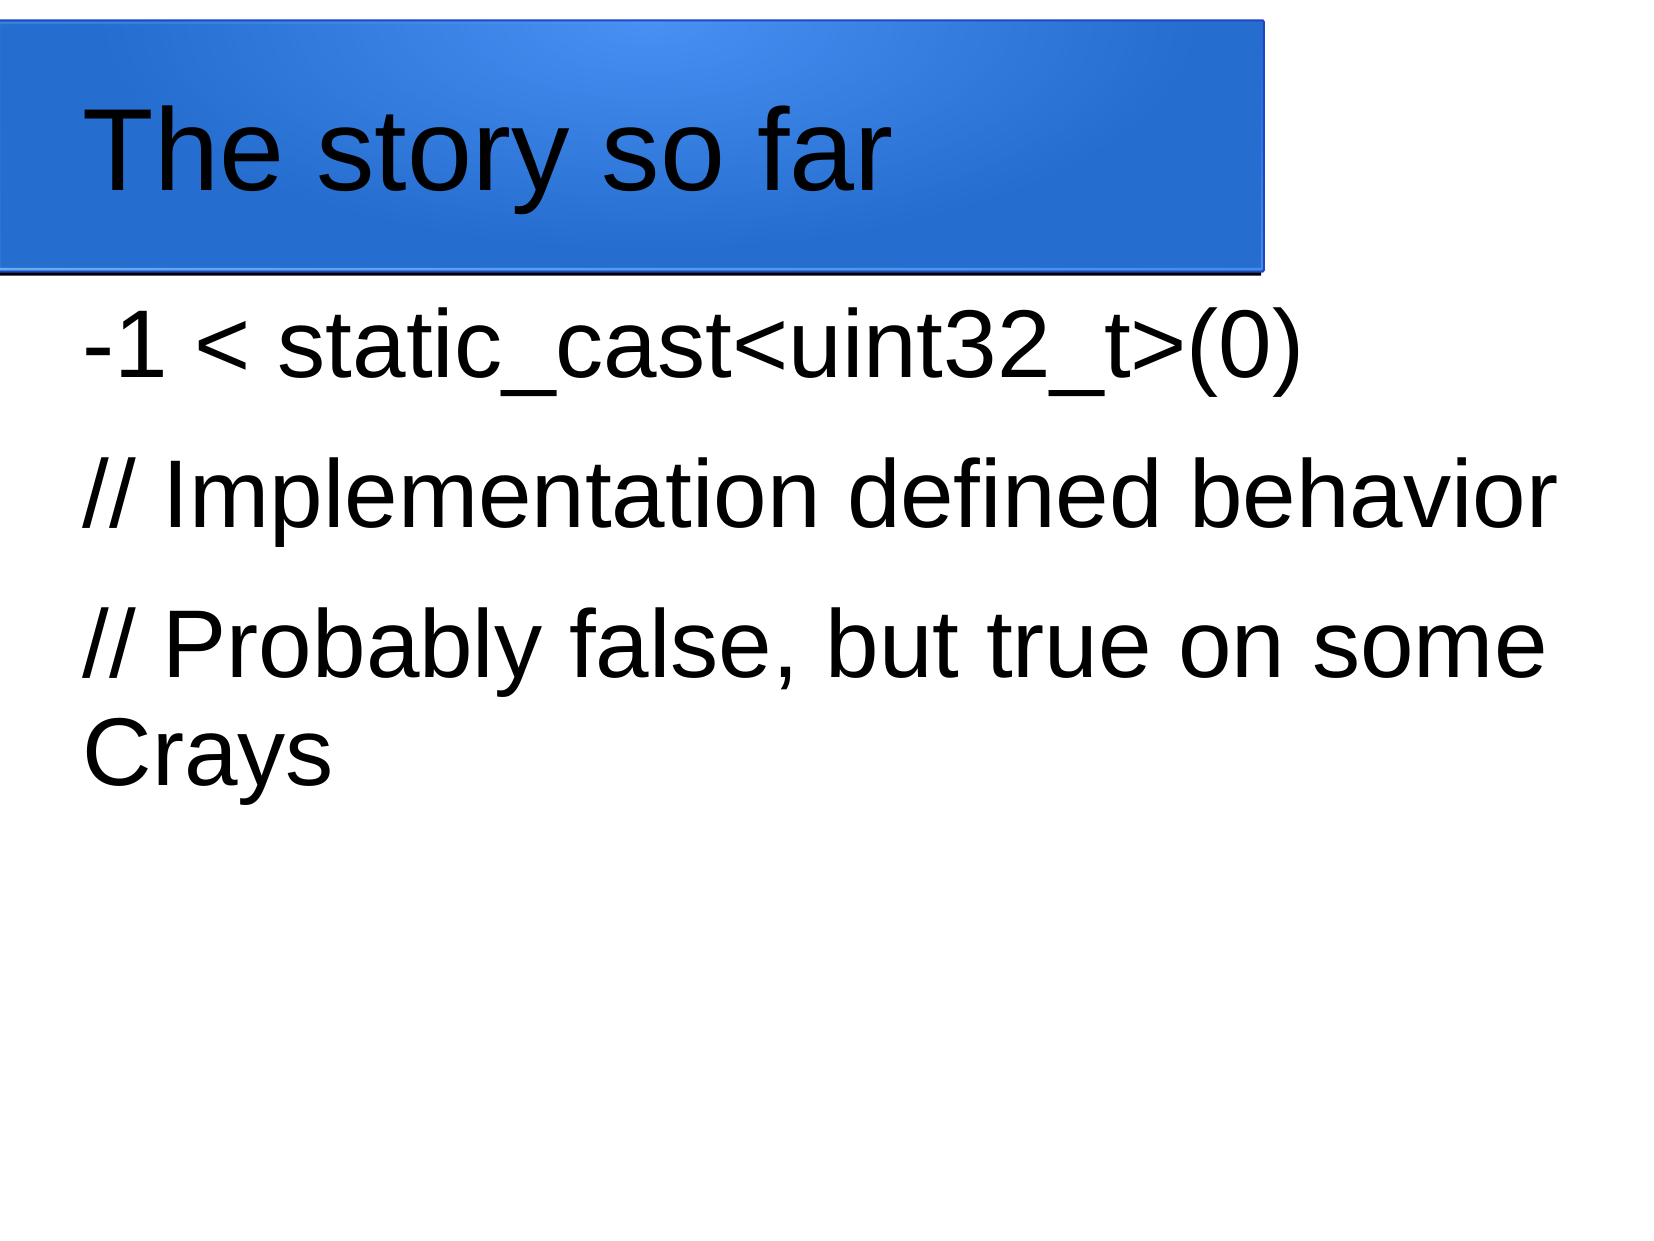

# The story so far
-1 < static_cast<uint32_t>(0)
// Implementation defined behavior
// Probably false, but true on some Crays